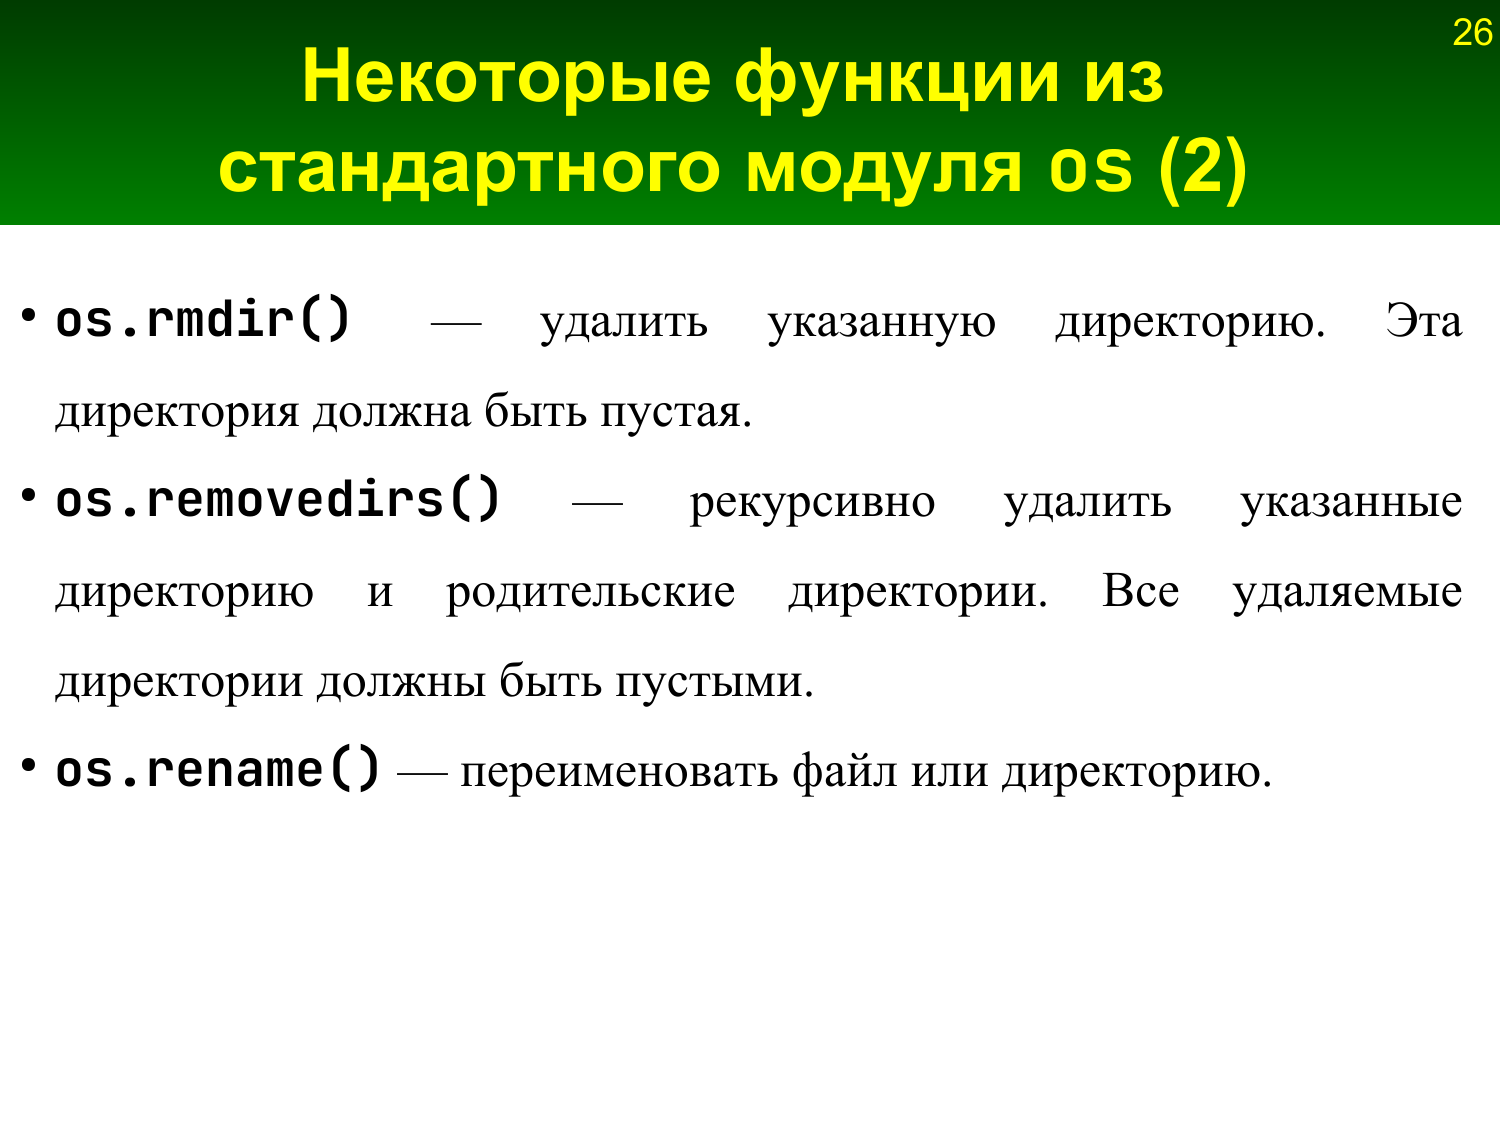

# Некоторые функции из стандартного модуля os (2)
os.rmdir() — удалить указанную директорию. Эта директория должна быть пустая.
os.removedirs() — рекурсивно удалить указанные директорию и родительские директории. Все удаляемые директории должны быть пустыми.
os.rename() — переименовать файл или директорию.